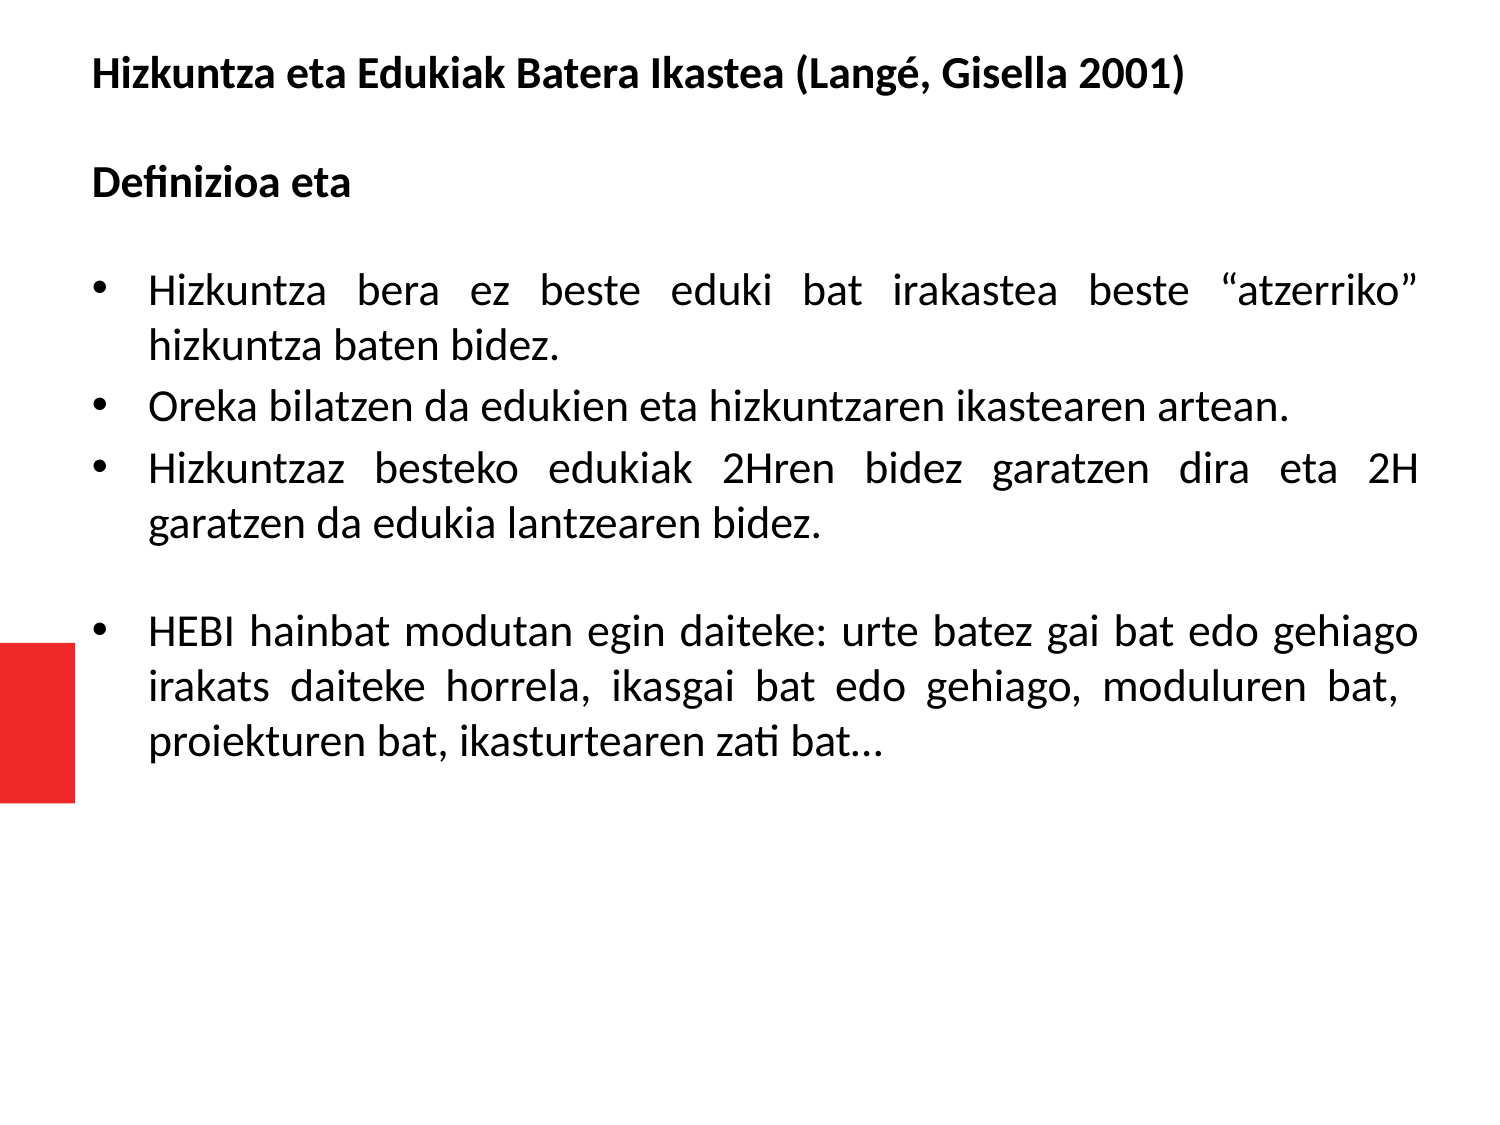

# Hizkuntza eta Edukiak Batera Ikastea (Langé, Gisella 2001)
Definizioa eta
Hizkuntza bera ez beste eduki bat irakastea beste “atzerriko” hizkuntza baten bidez.
Oreka bilatzen da edukien eta hizkuntzaren ikastearen artean.
Hizkuntzaz besteko edukiak 2Hren bidez garatzen dira eta 2H garatzen da edukia lantzearen bidez.
HEBI hainbat modutan egin daiteke: urte batez gai bat edo gehiago irakats daiteke horrela, ikasgai bat edo gehiago, moduluren bat, proiekturen bat, ikasturtearen zati bat…